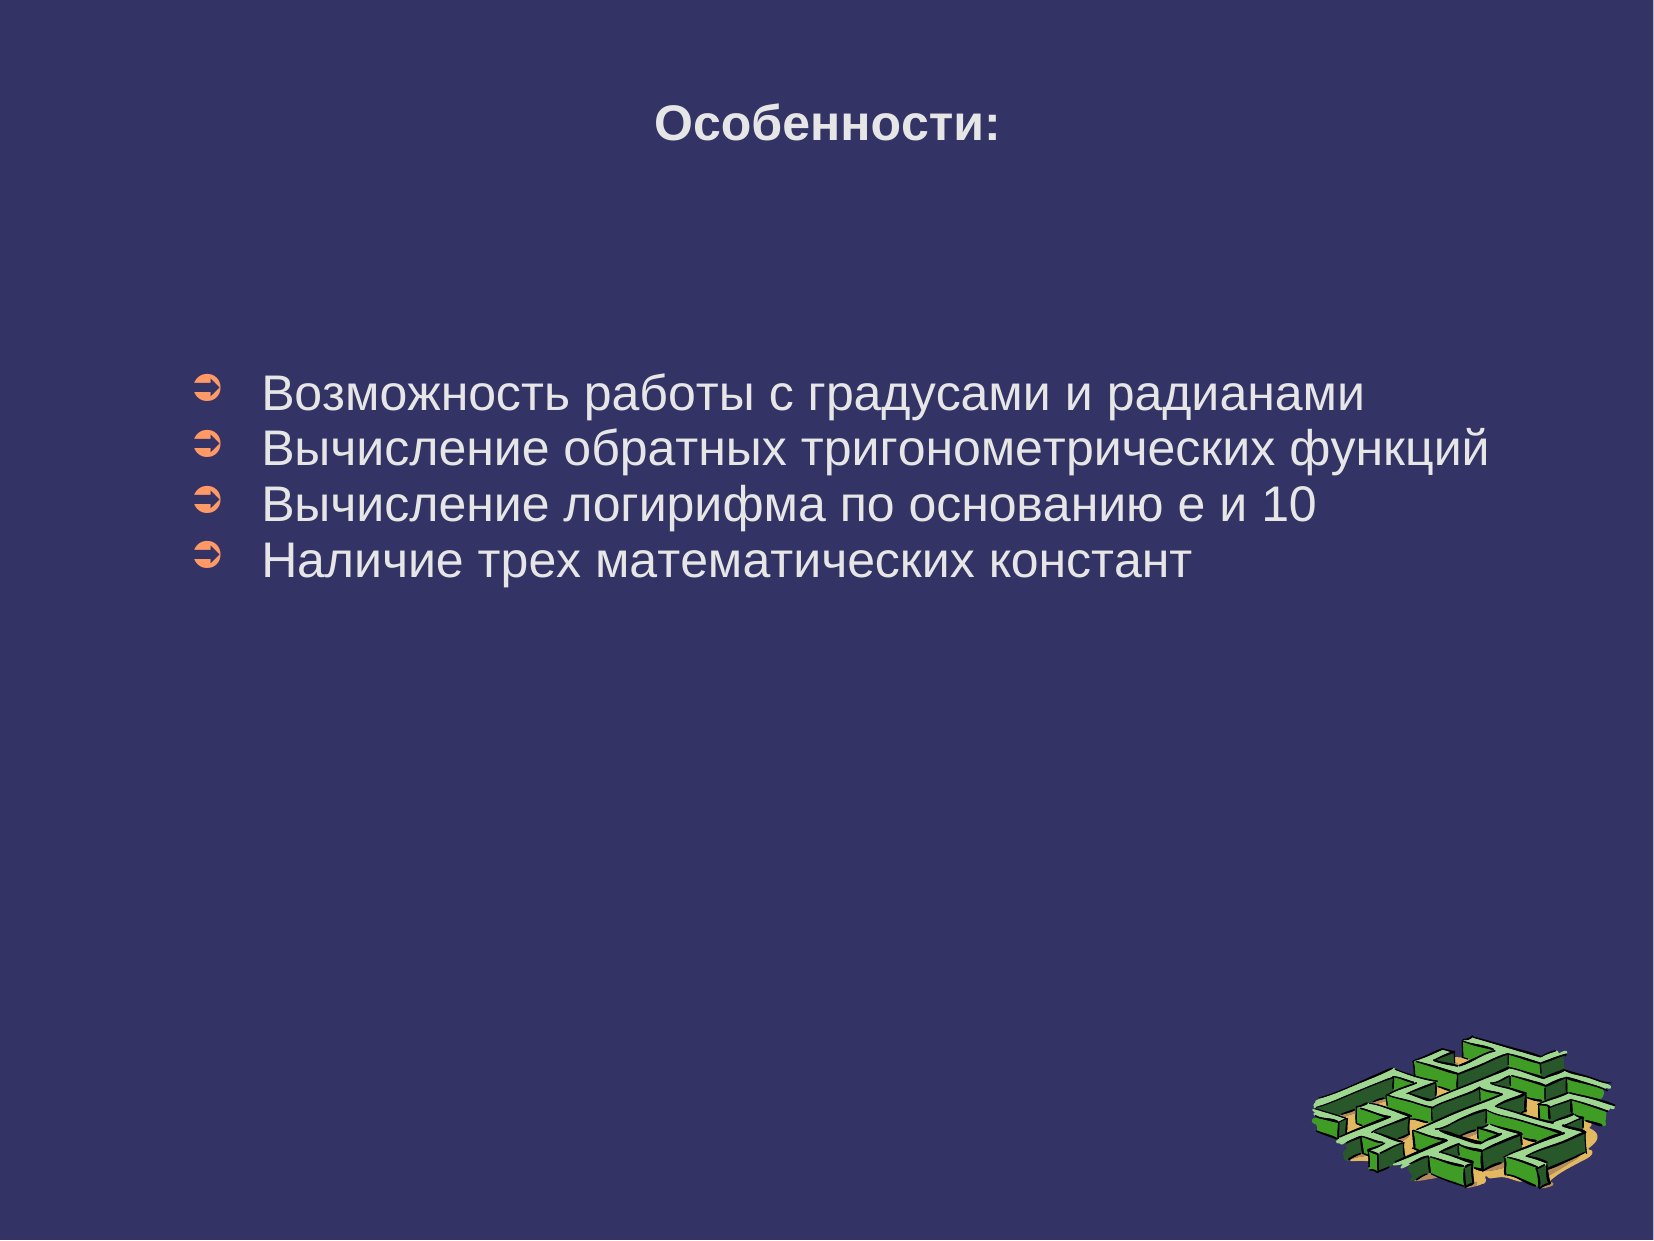

# Особенности:
Возможность работы с градусами и радианами
Вычисление обратных тригонометрических функций
Вычисление логирифма по основанию e и 10
Наличие трех математических констант